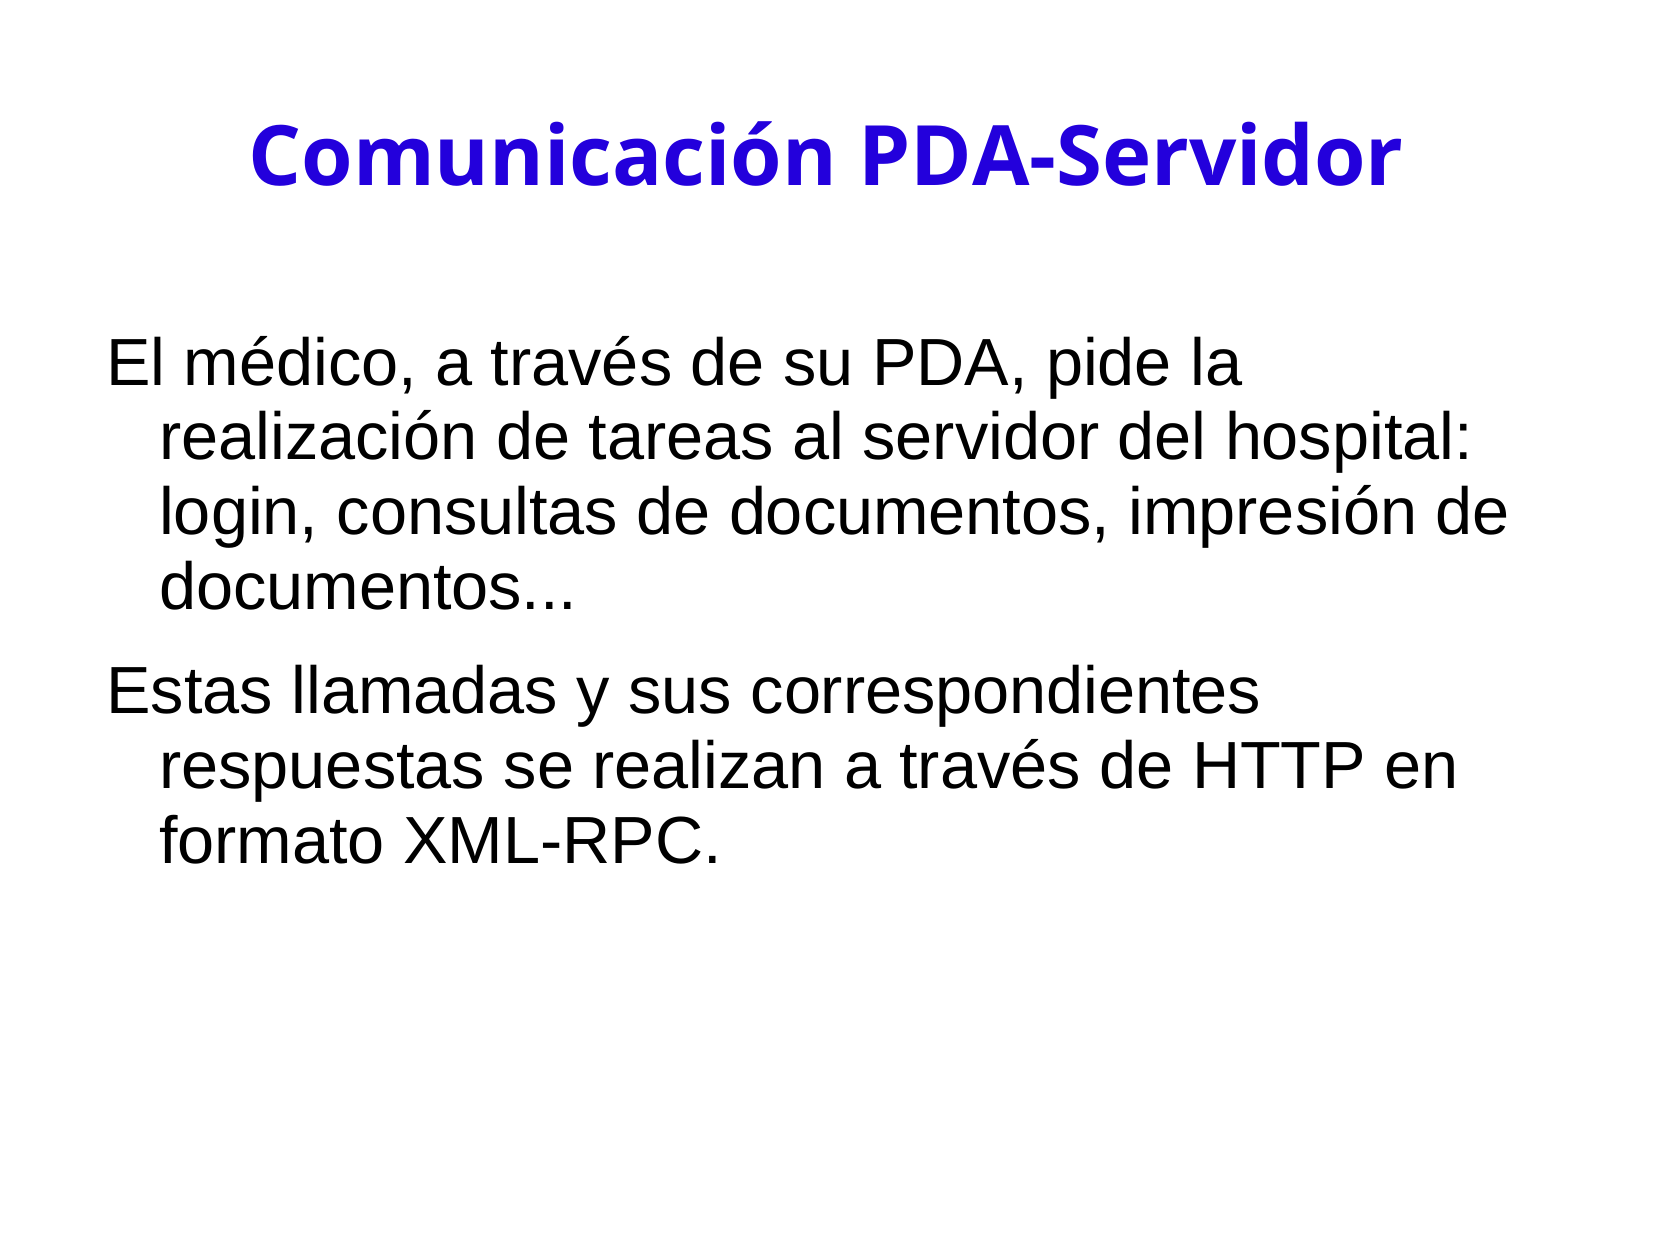

# Comunicación PDA-Servidor
El médico, a través de su PDA, pide la realización de tareas al servidor del hospital: login, consultas de documentos, impresión de documentos...
Estas llamadas y sus correspondientes respuestas se realizan a través de HTTP en formato XML-RPC.